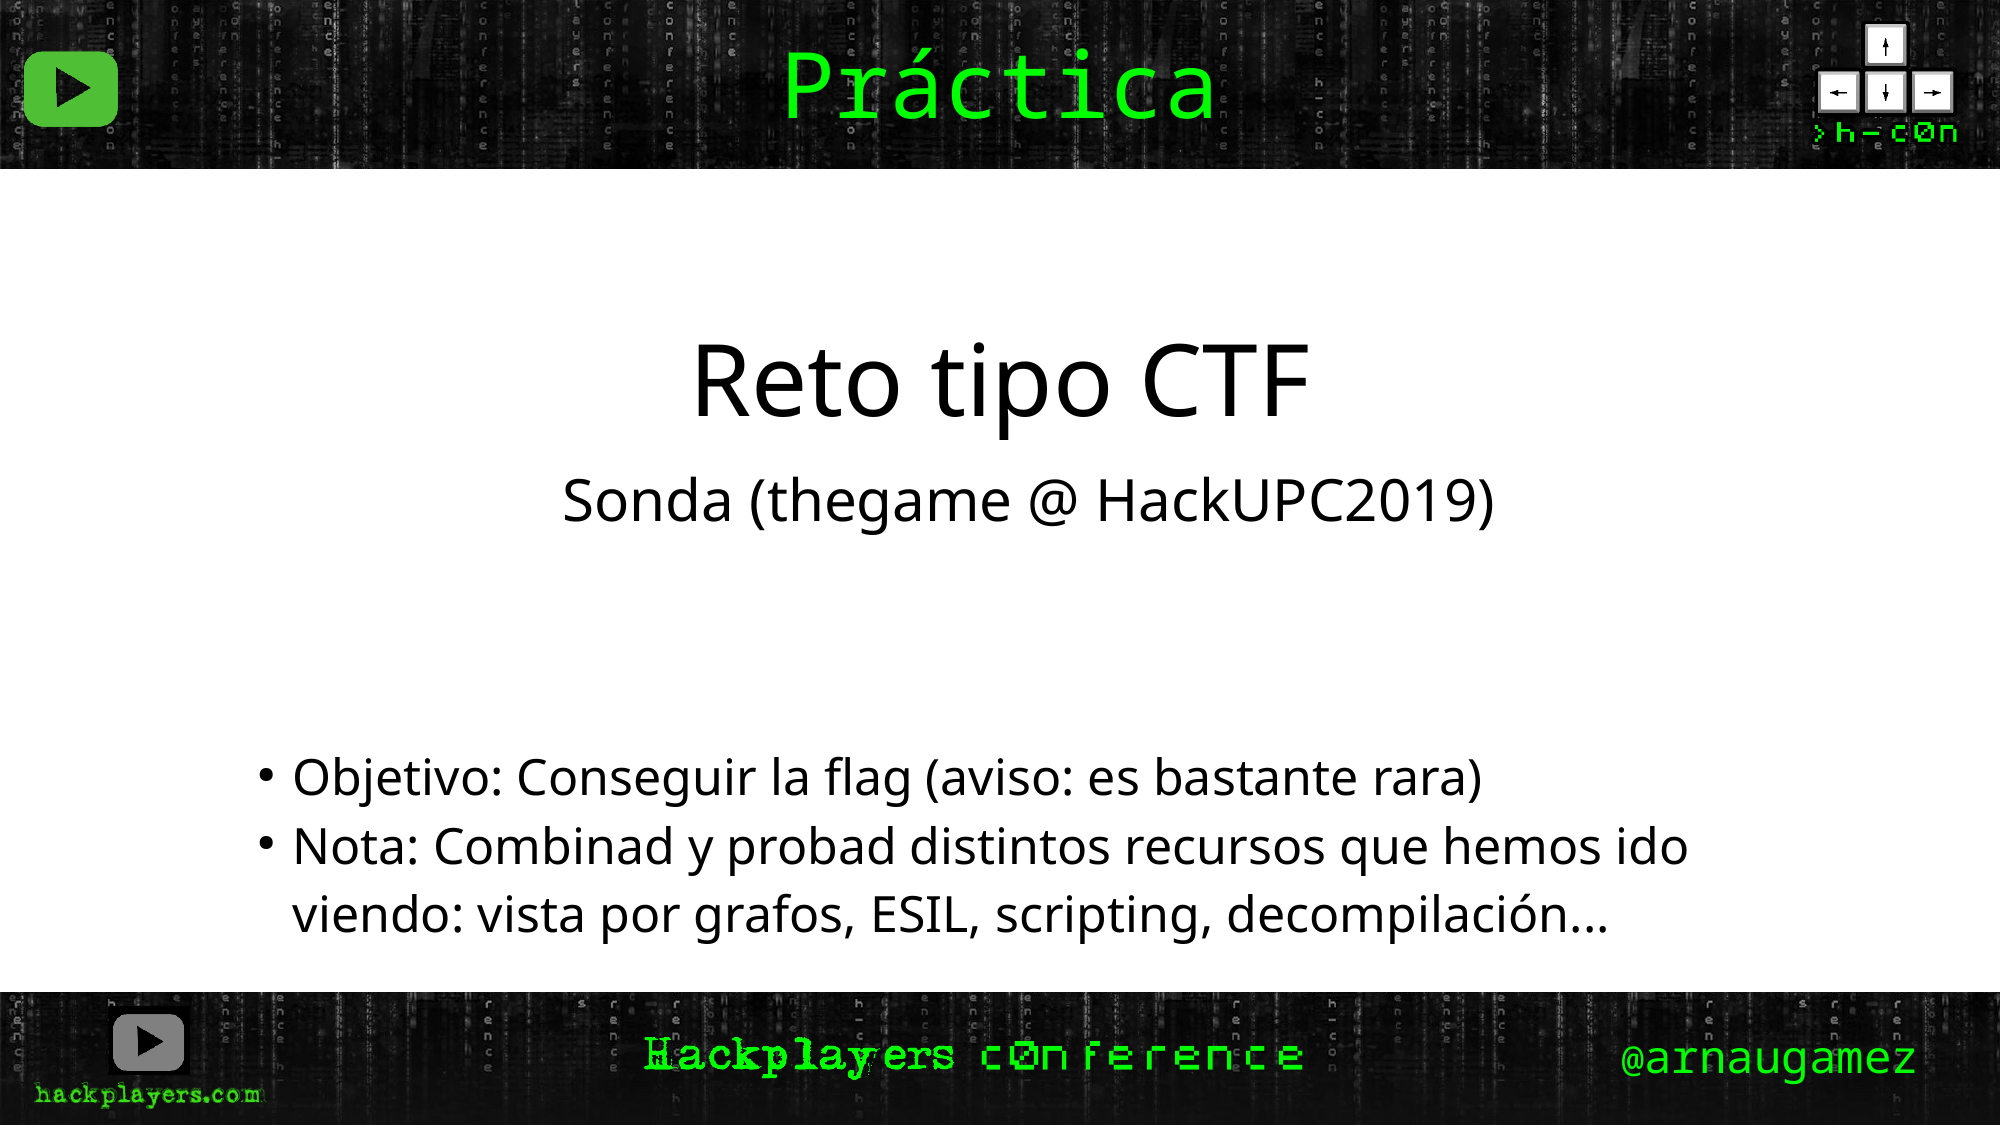

# Práctica
Reto tipo CTF
Sonda (thegame @ HackUPC2019)
Objetivo: Conseguir la flag (aviso: es bastante rara)
Nota: Combinad y probad distintos recursos que hemos ido viendo: vista por grafos, ESIL, scripting, decompilación...